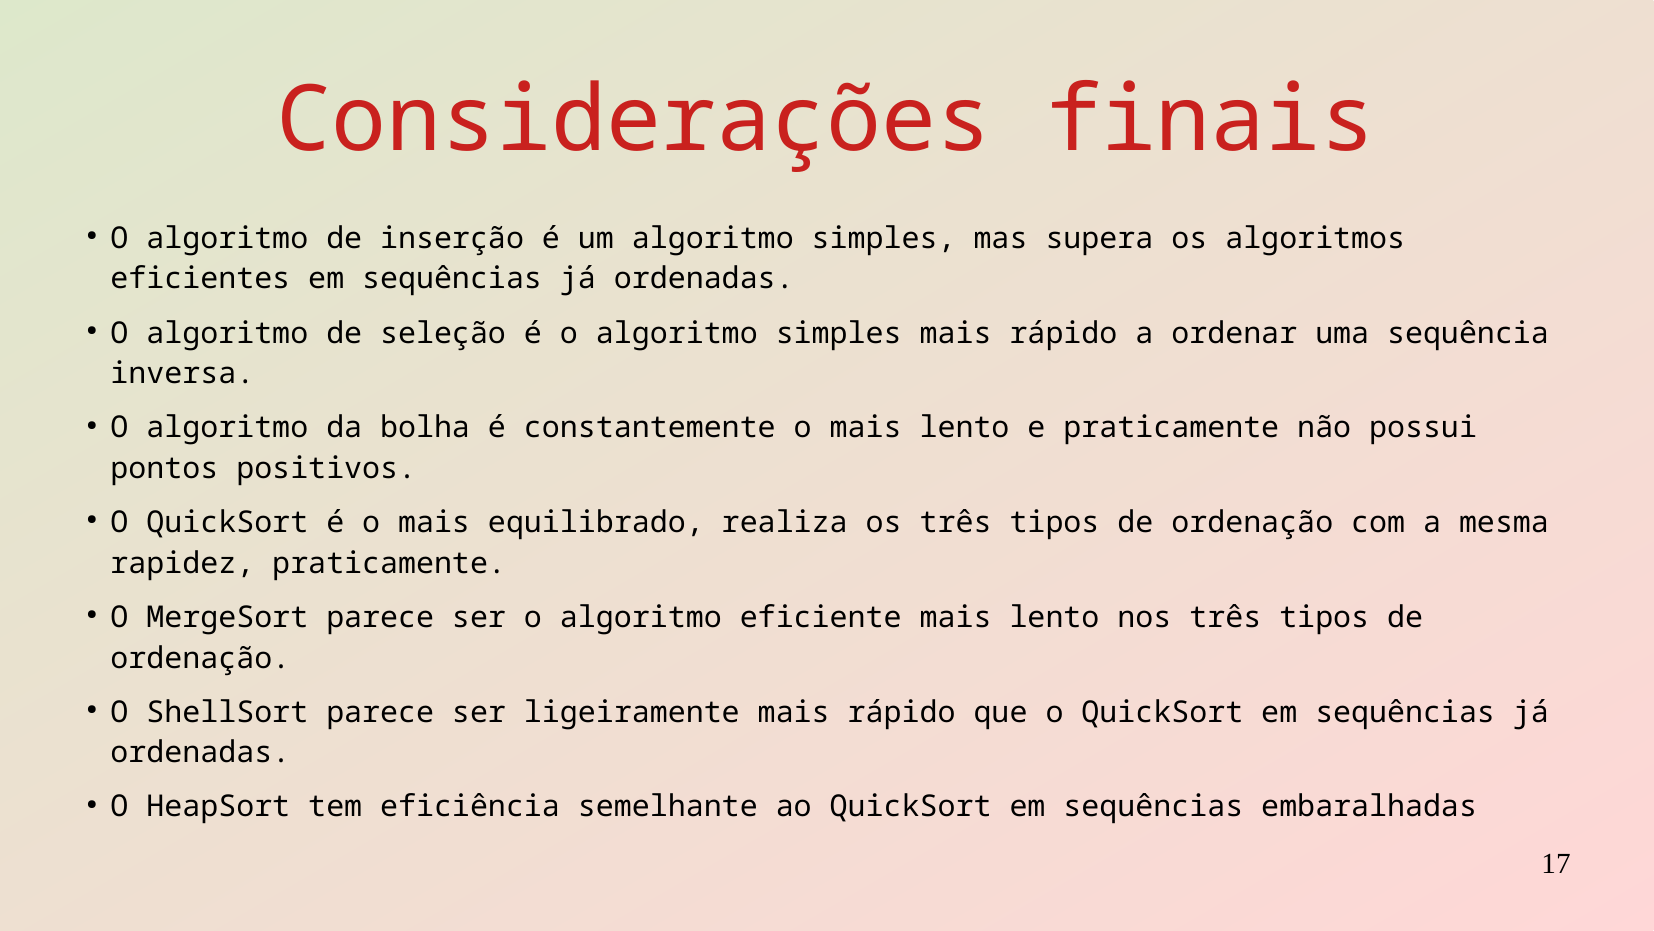

# Considerações finais
O algoritmo de inserção é um algoritmo simples, mas supera os algoritmos eficientes em sequências já ordenadas.
O algoritmo de seleção é o algoritmo simples mais rápido a ordenar uma sequência inversa.
O algoritmo da bolha é constantemente o mais lento e praticamente não possui pontos positivos.
O QuickSort é o mais equilibrado, realiza os três tipos de ordenação com a mesma rapidez, praticamente.
O MergeSort parece ser o algoritmo eficiente mais lento nos três tipos de ordenação.
O ShellSort parece ser ligeiramente mais rápido que o QuickSort em sequências já ordenadas.
O HeapSort tem eficiência semelhante ao QuickSort em sequências embaralhadas
17